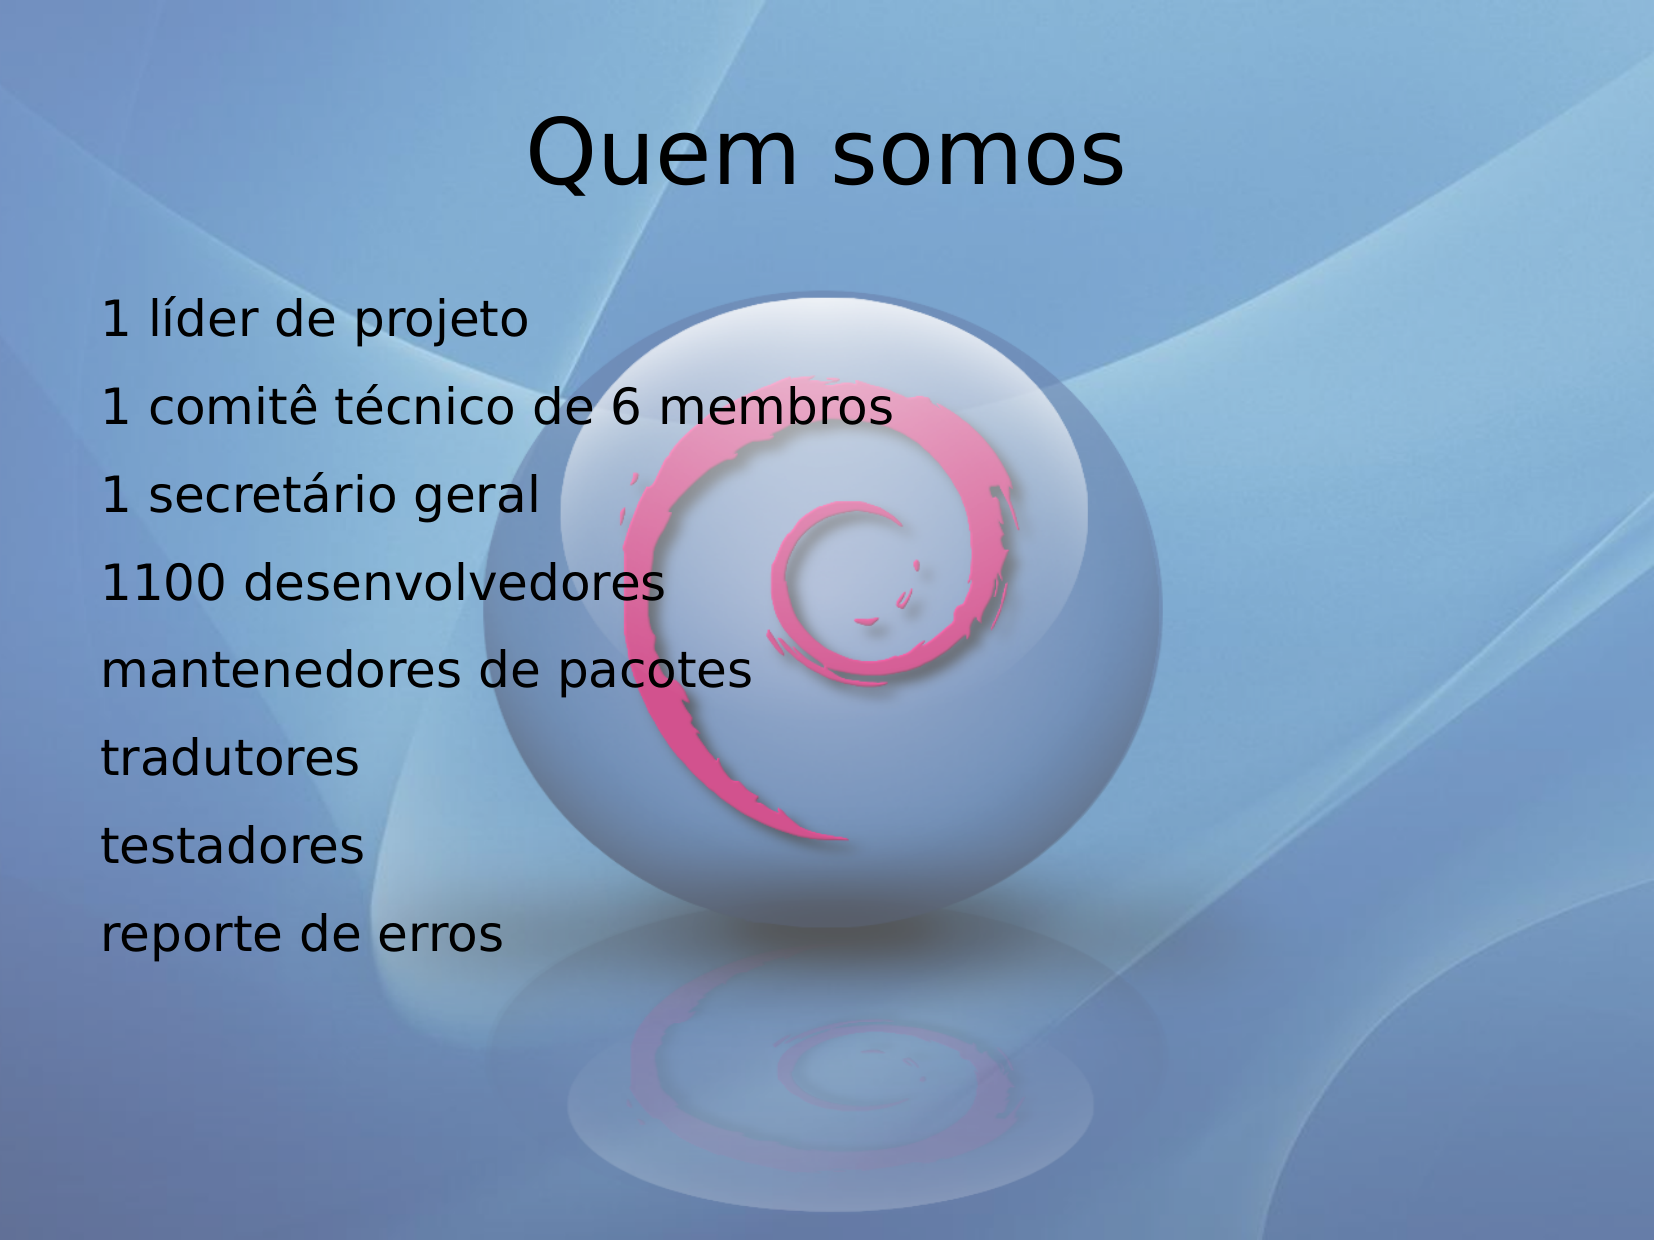

# Quem somos
1 líder de projeto
1 comitê técnico de 6 membros
1 secretário geral
1100 desenvolvedores
mantenedores de pacotes
tradutores
testadores
reporte de erros